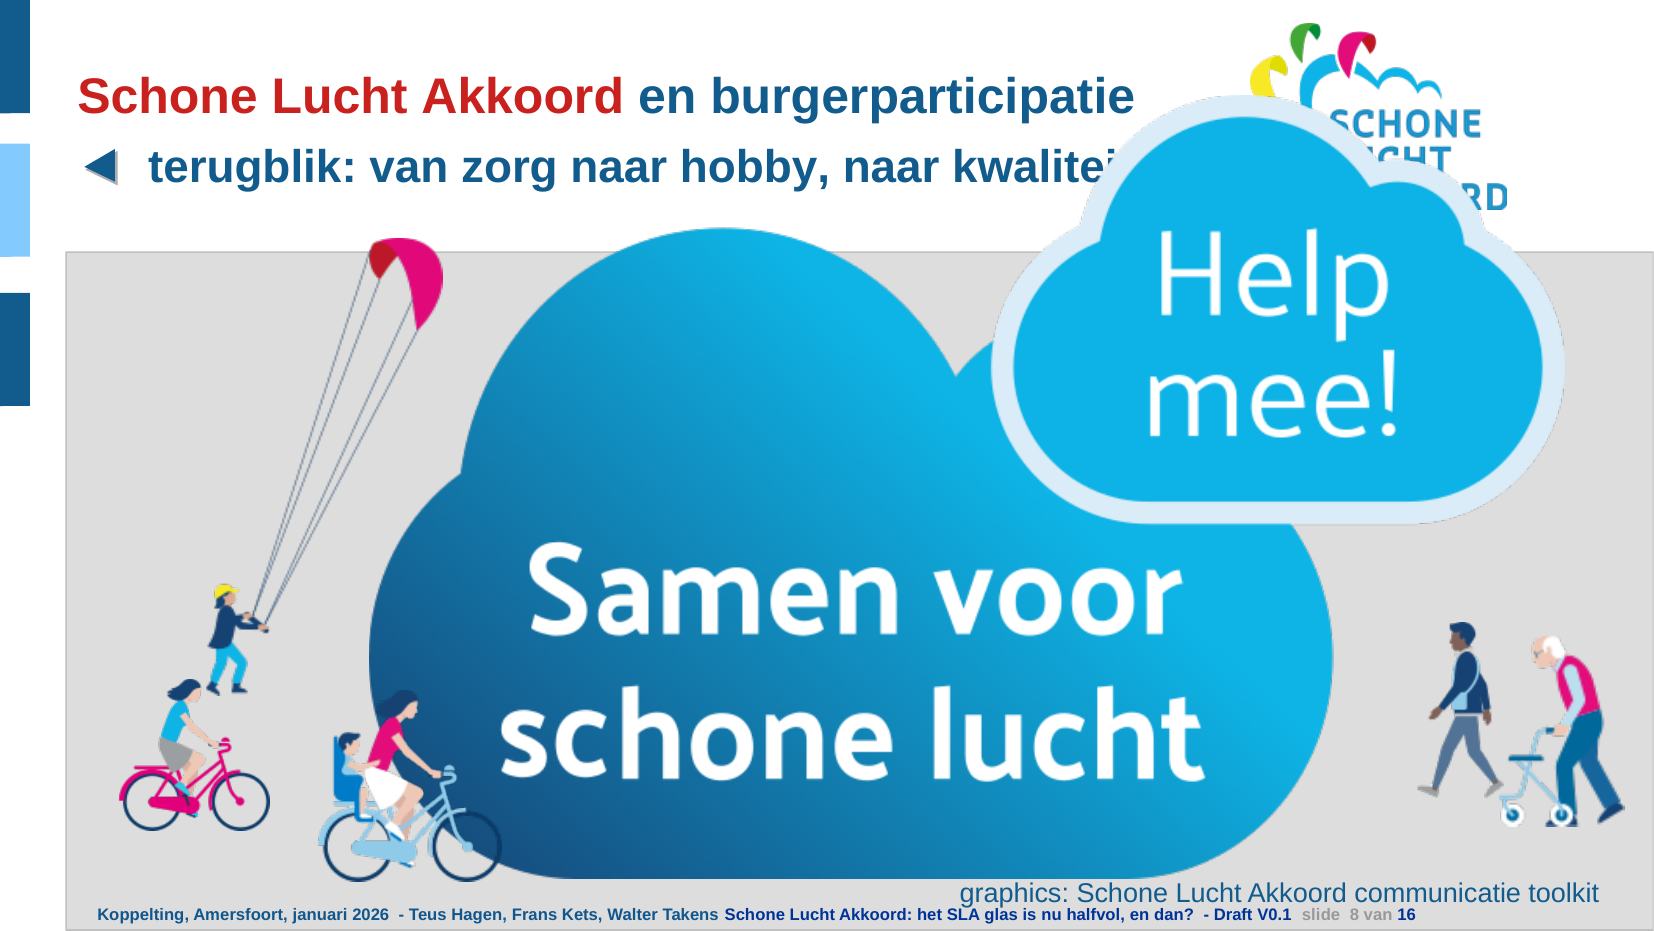

# Schone Lucht Akkoord en burgerparticipatie
 terugblik: van zorg naar hobby, naar kwaliteit
graphics: Schone Lucht Akkoord communicatie toolkit